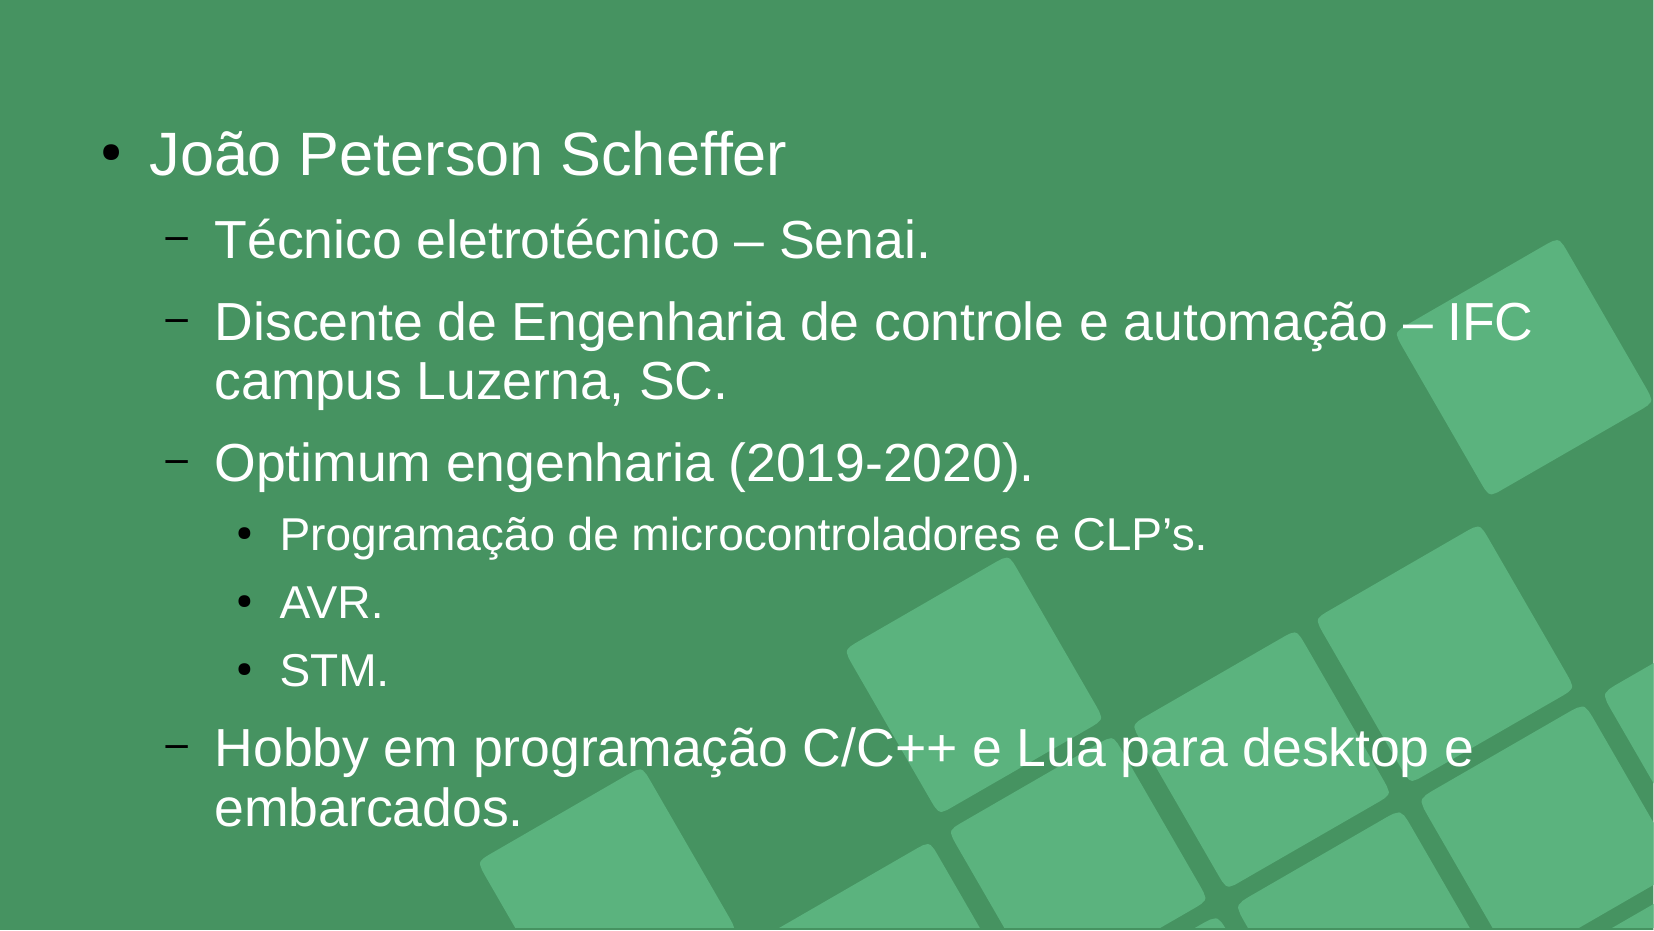

# João Peterson Scheffer
Técnico eletrotécnico – Senai.
Discente de Engenharia de controle e automação – IFC campus Luzerna, SC.
Optimum engenharia (2019-2020).
Programação de microcontroladores e CLP’s.
AVR.
STM.
Hobby em programação C/C++ e Lua para desktop e embarcados.